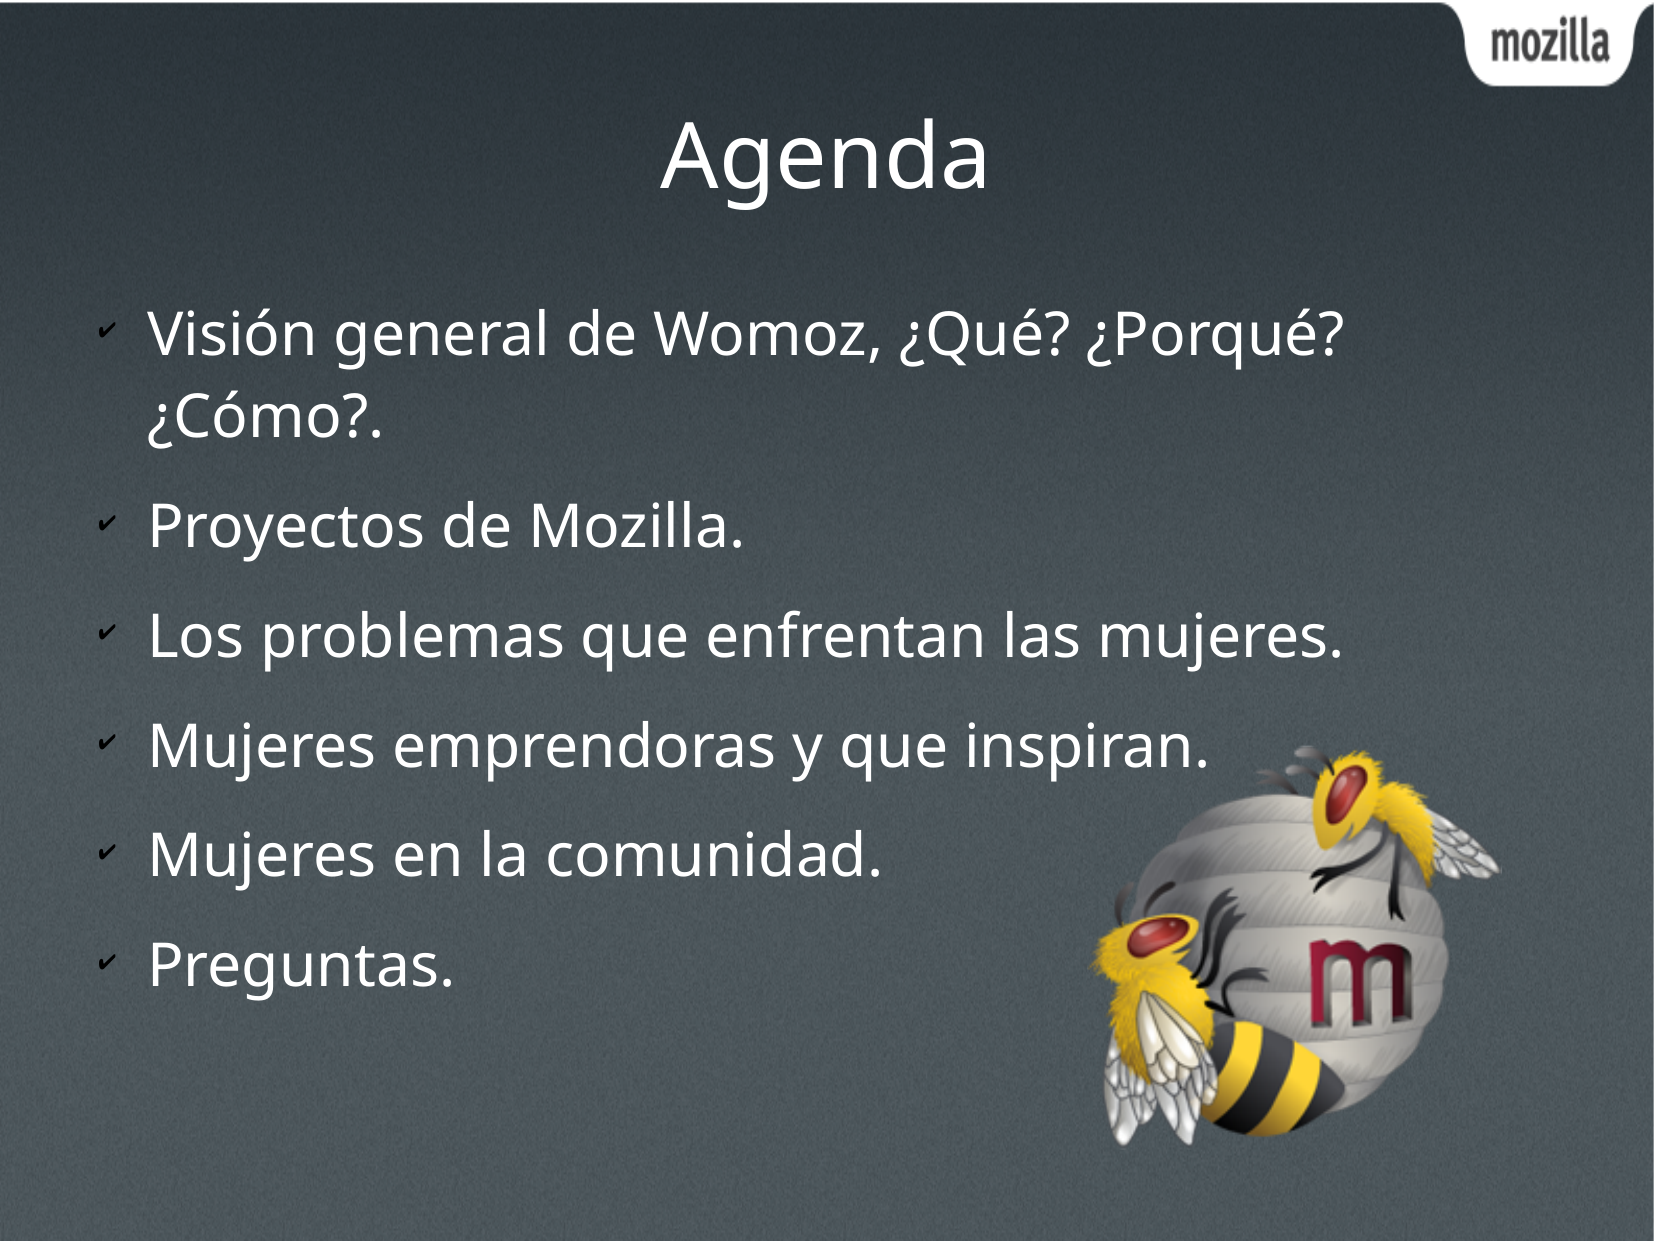

# Agenda
Visión general de Womoz, ¿Qué? ¿Porqué? ¿Cómo?.
Proyectos de Mozilla.
Los problemas que enfrentan las mujeres.
Mujeres emprendoras y que inspiran.
Mujeres en la comunidad.
Preguntas.